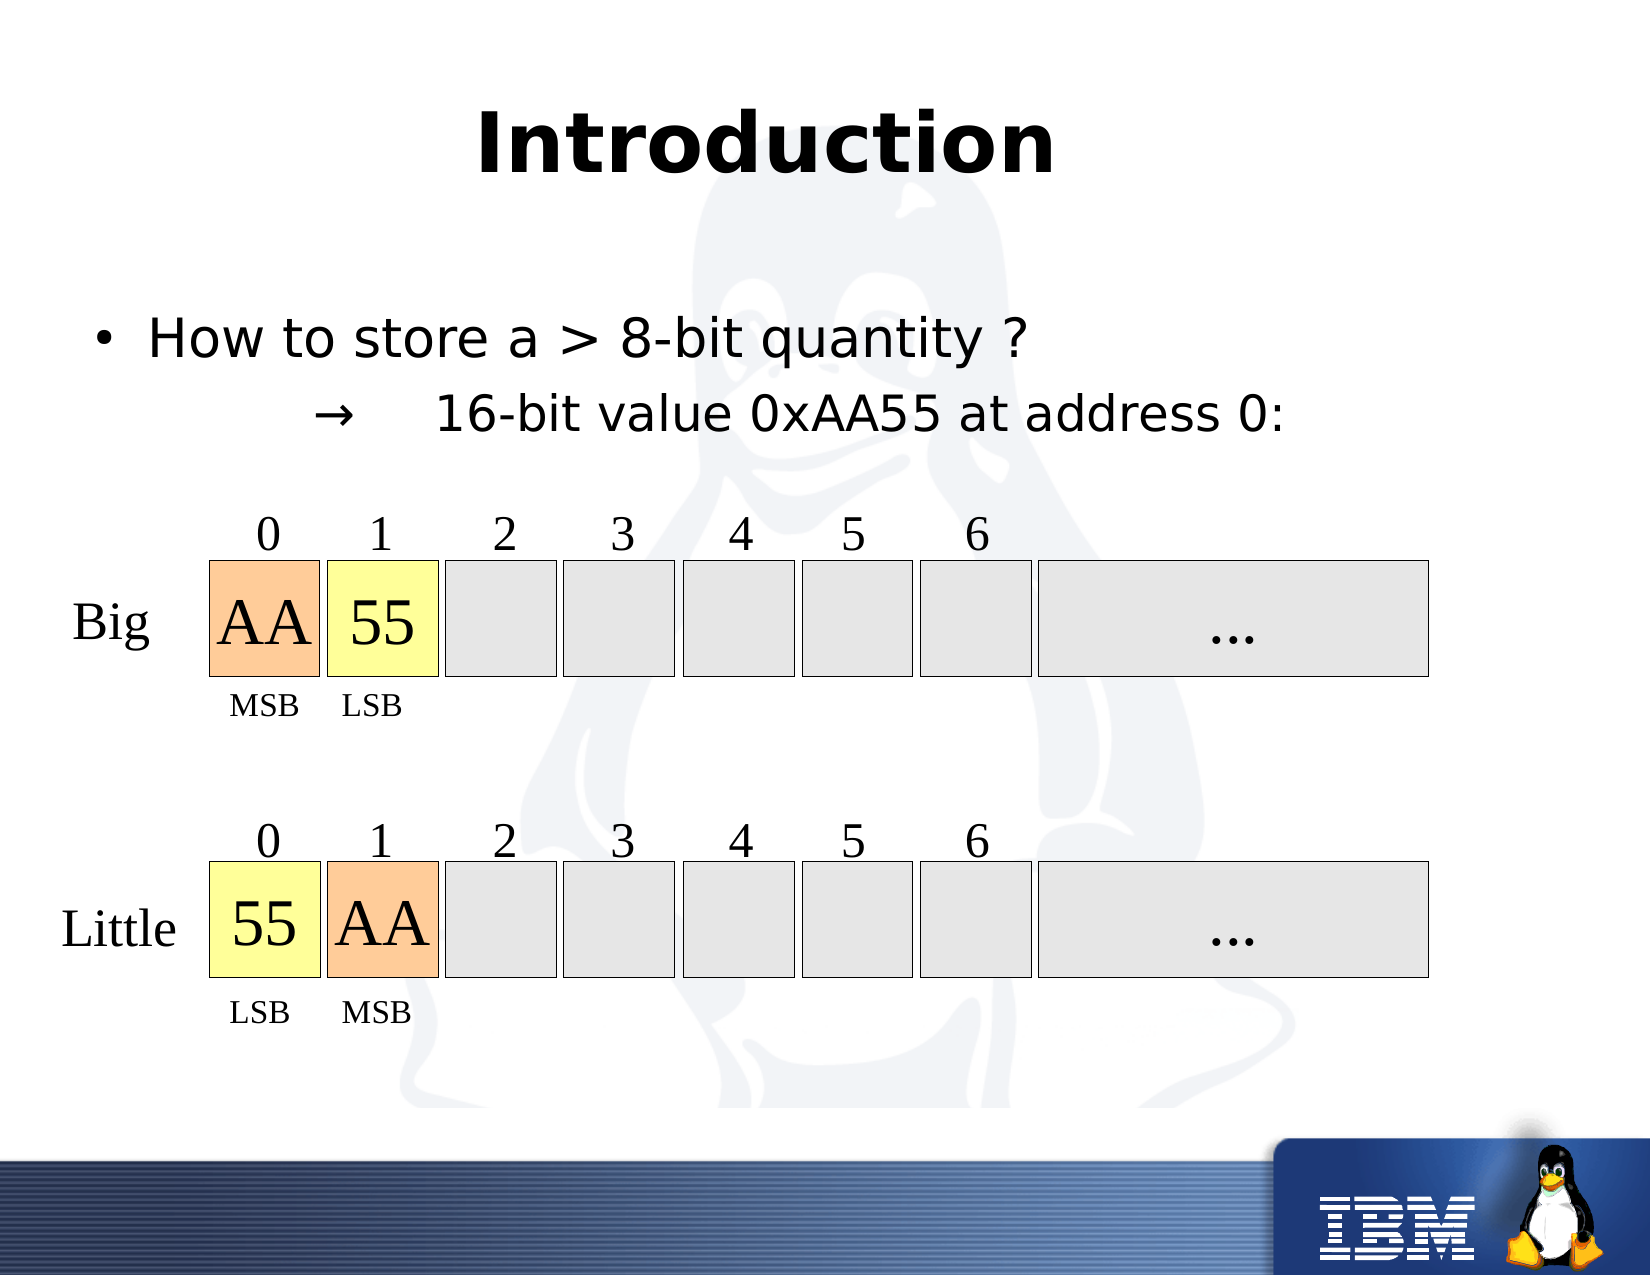

# Introduction
How to store a > 8-bit quantity ?
→	16-bit value 0xAA55 at address 0:
0
1
2
3
4
5
6
...
AA
55
Big
MSB
LSB
0
1
2
3
4
5
6
...
55
AA
Little
LSB
MSB